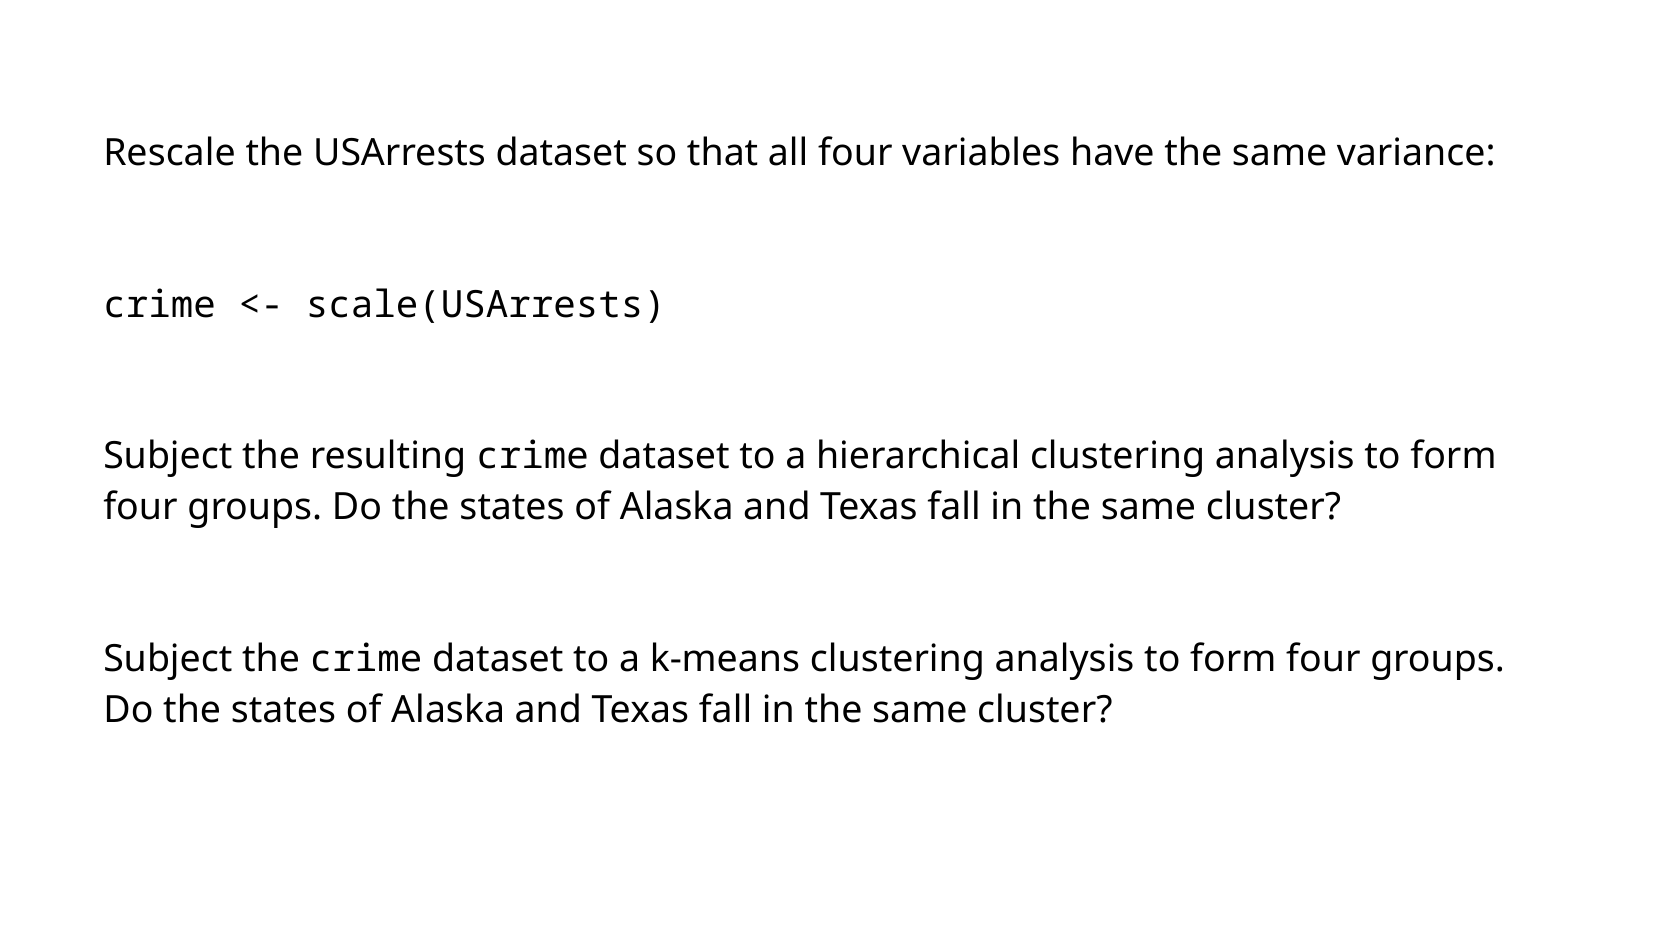

Rescale the USArrests dataset so that all four variables have the same variance:
crime <- scale(USArrests)
Subject the resulting crime dataset to a hierarchical clustering analysis to form four groups. Do the states of Alaska and Texas fall in the same cluster?
Subject the crime dataset to a k-means clustering analysis to form four groups. Do the states of Alaska and Texas fall in the same cluster?